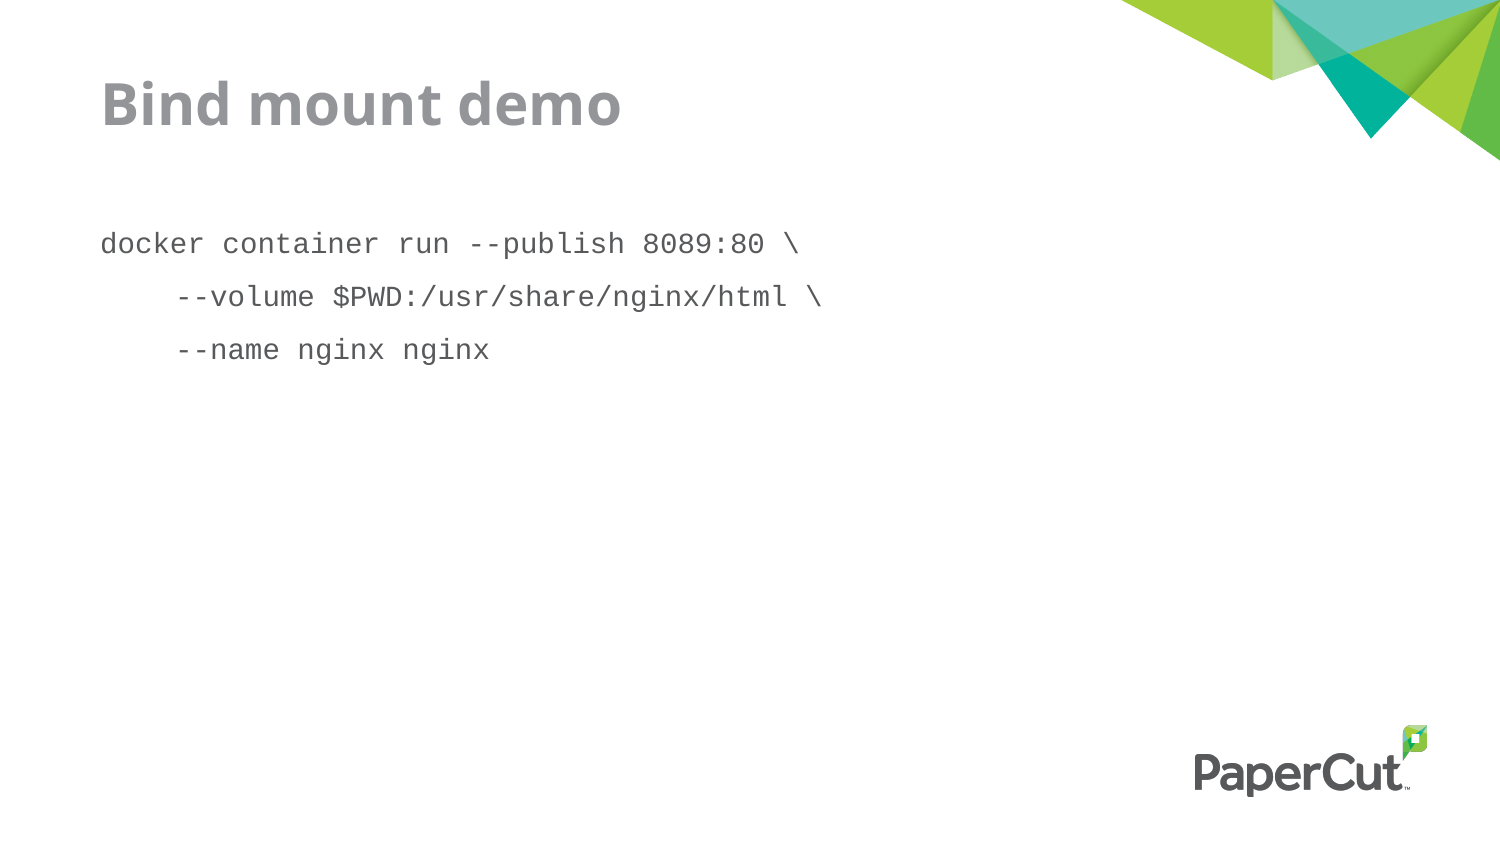

# Bind mount demo
docker container run --publish 8089:80 \
--volume $PWD:/usr/share/nginx/html \
--name nginx nginx